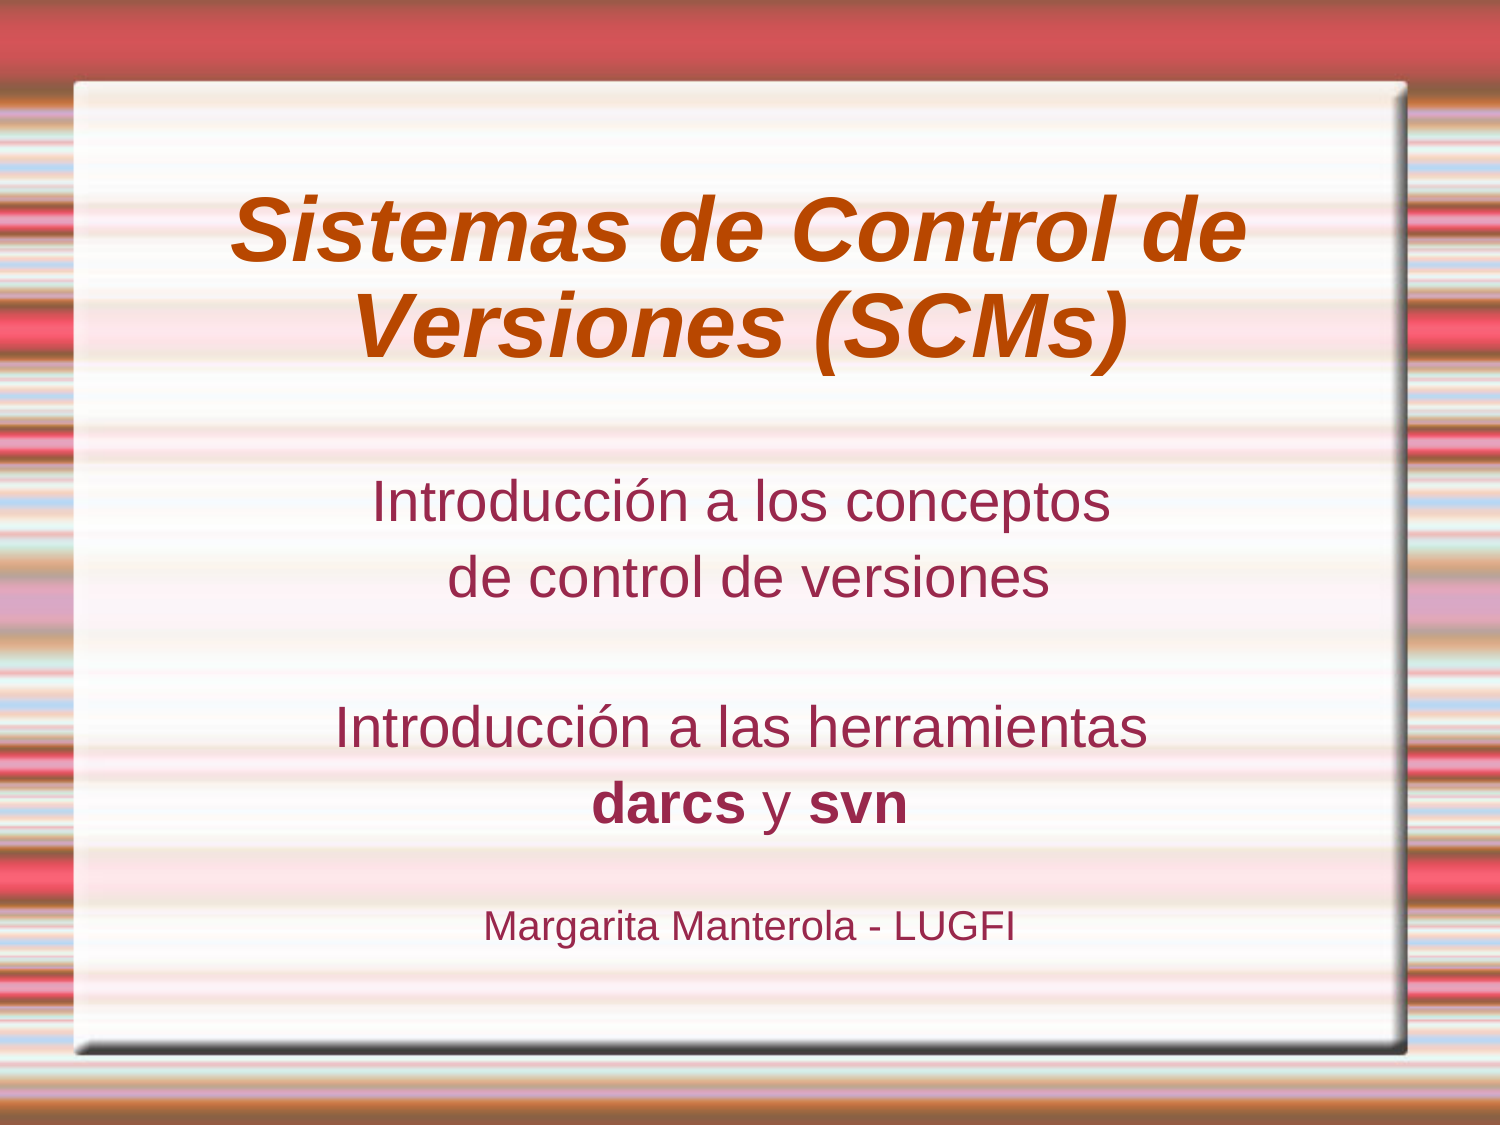

# Sistemas de Control de Versiones (SCMs)
Introducción a los conceptos
de control de versiones
Introducción a las herramientas
darcs y svn
Margarita Manterola - LUGFI